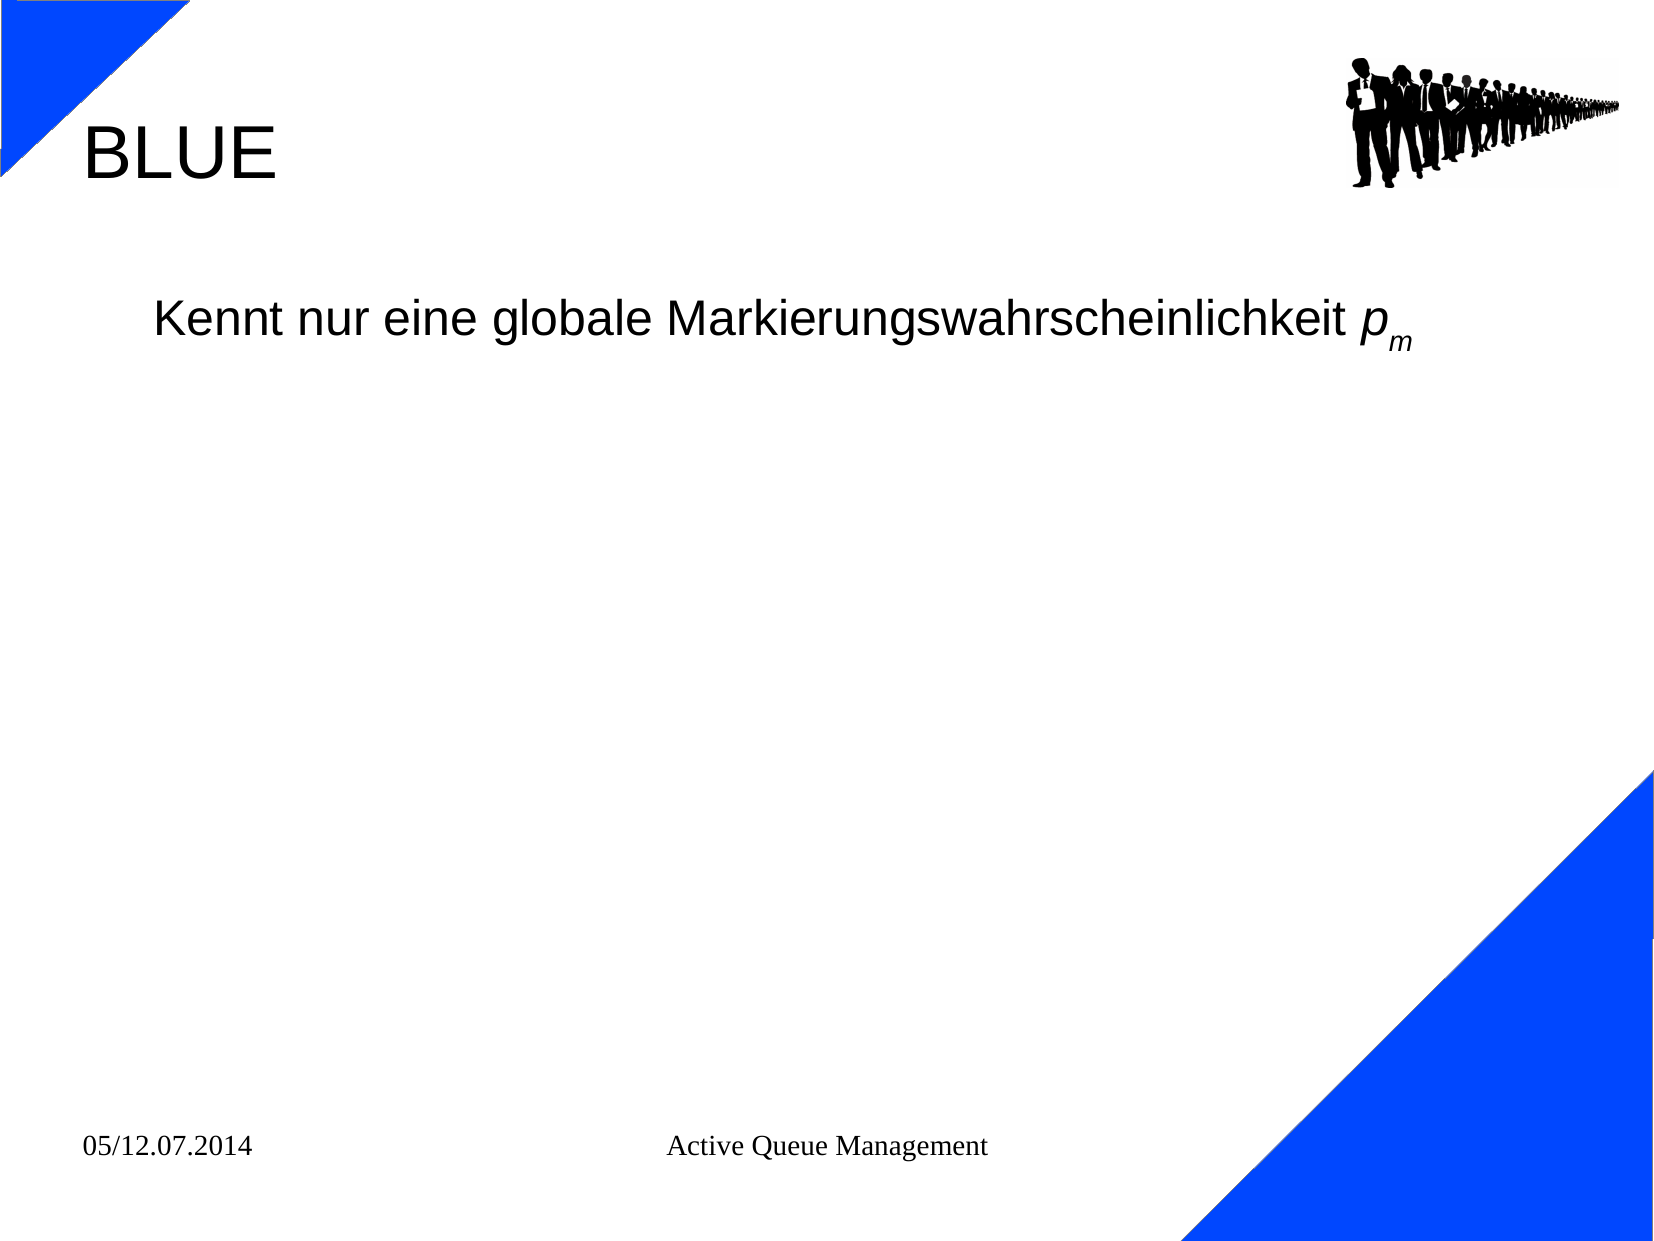

# BLUE
Kennt nur eine globale Markierungswahrscheinlichkeit pm
05/12.07.2014
Active Queue Management
26